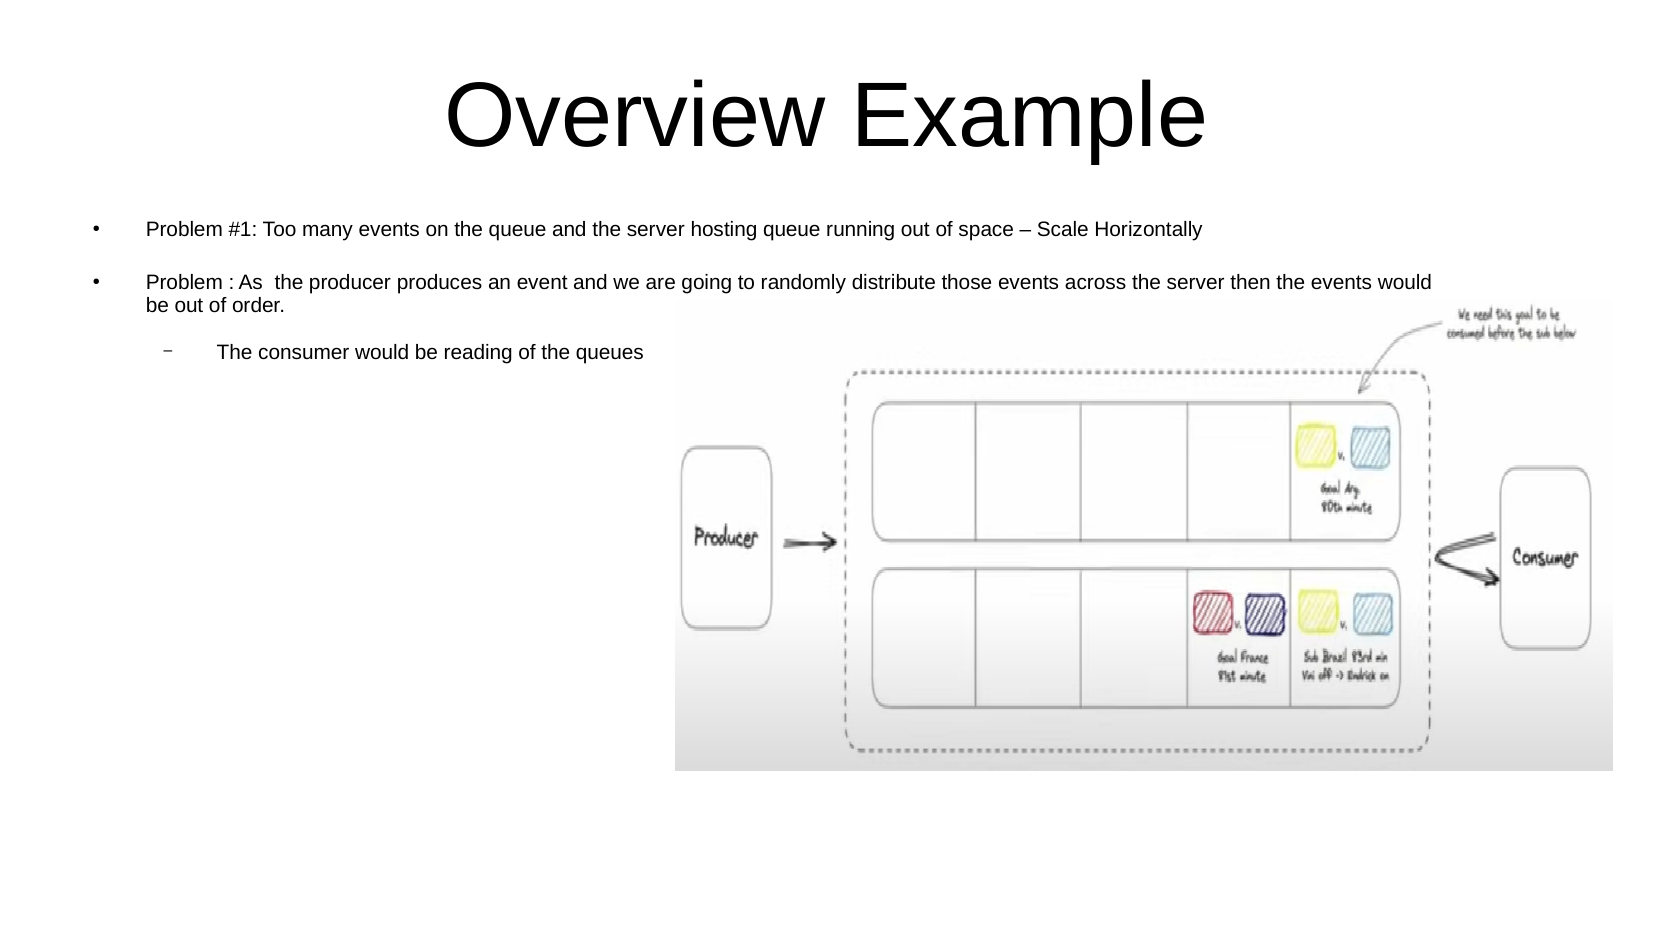

# Overview Example
Problem #1: Too many events on the queue and the server hosting queue running out of space – Scale Horizontally
Problem : As the producer produces an event and we are going to randomly distribute those events across the server then the events would
be out of order.
The consumer would be reading of the queues